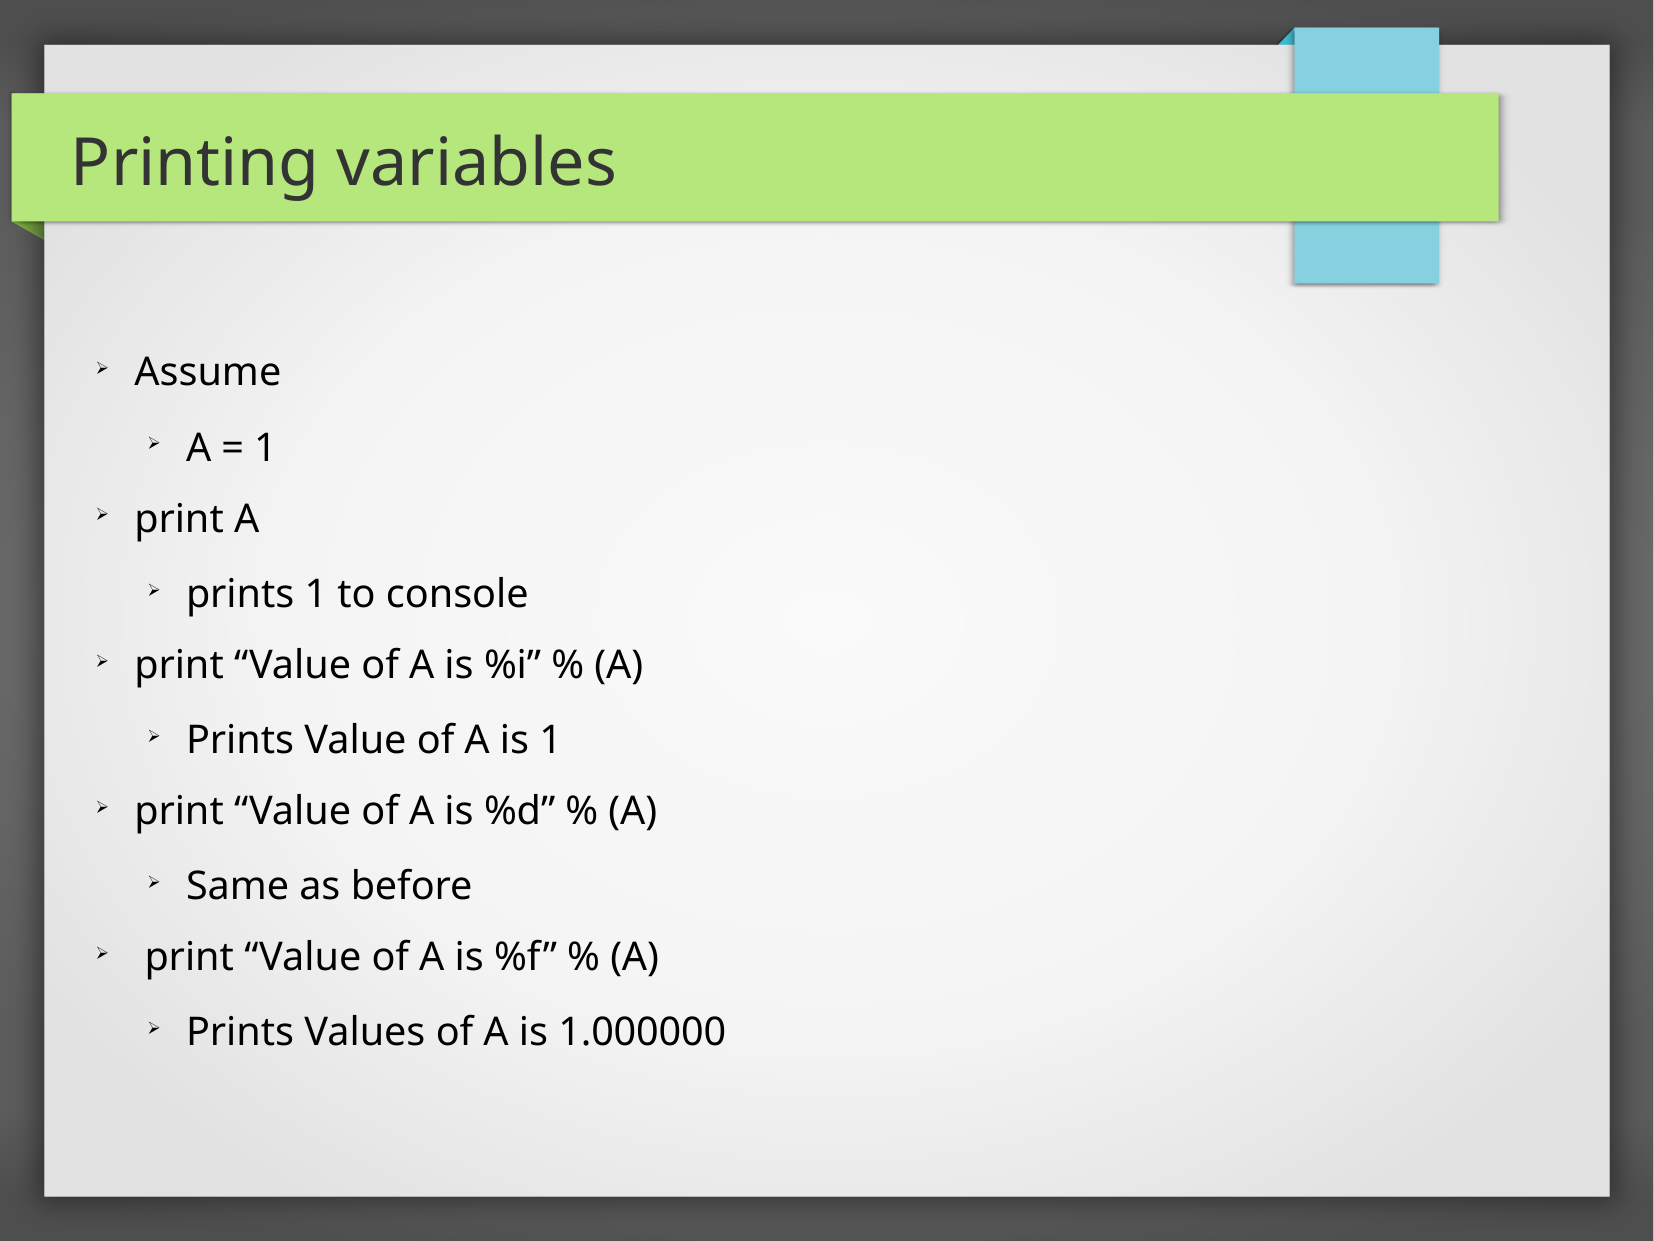

# Printing variables
Assume
A = 1
print A
prints 1 to console
print “Value of A is %i” % (A)
Prints Value of A is 1
print “Value of A is %d” % (A)
Same as before
 print “Value of A is %f” % (A)
Prints Values of A is 1.000000